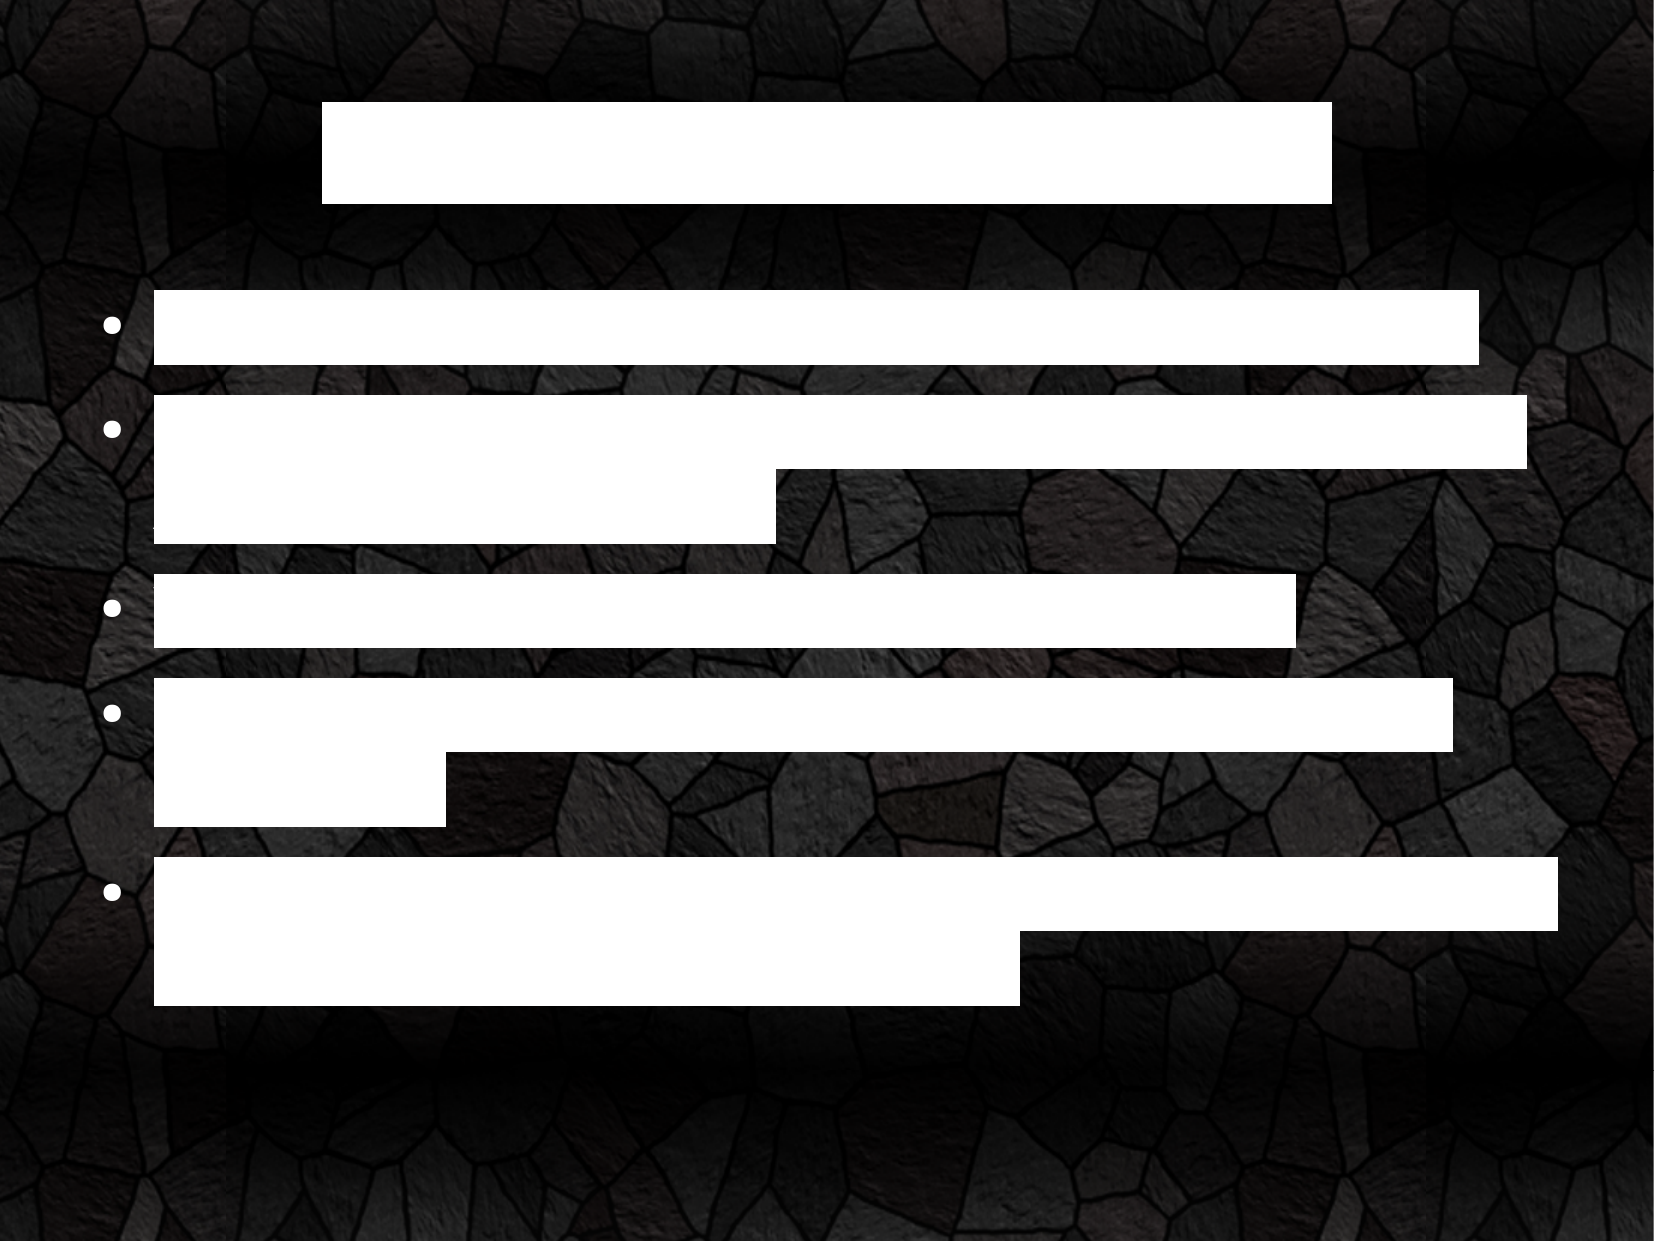

# Instalar apps de terceros
Normalmente pip install <nombre-extensión>
Incluir el nombre de la extension en la variable APPS del settings.py
Vamos a instalar django-debug-toolbar
Si solo pudieras instalar un app de terceros, sería esta
Tiene una dependencia: sqlparse, tenemos que instalar antes la dependencia